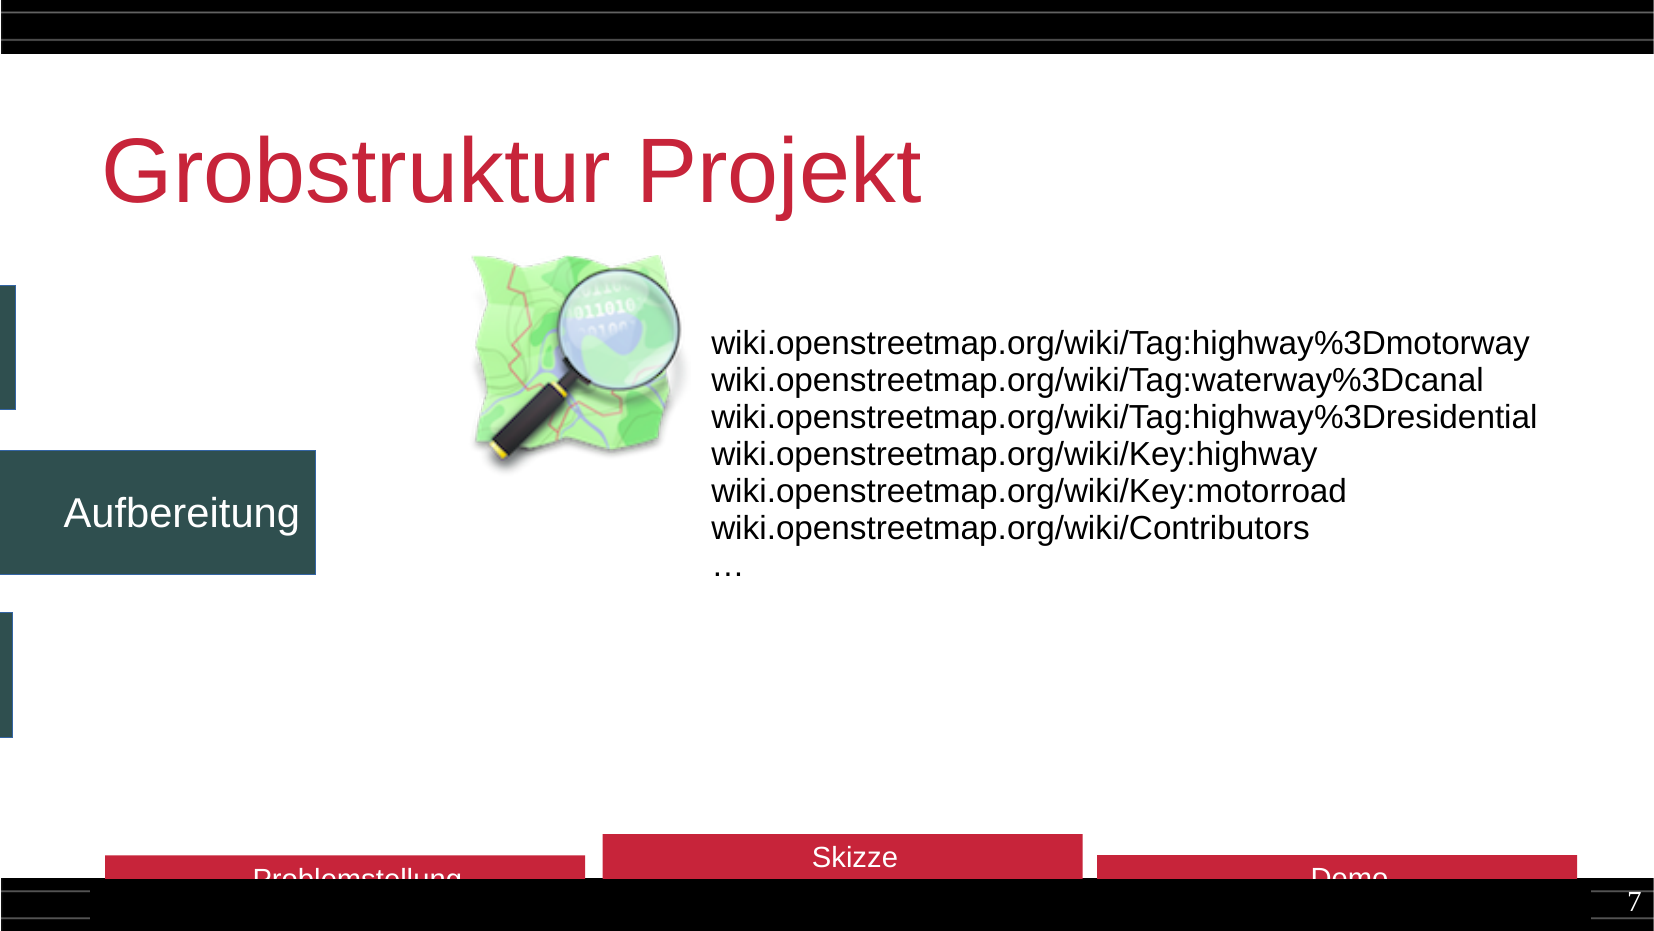

# Grobstruktur Projekt
wiki.openstreetmap.org/wiki/Tag:highway%3Dmotorway
wiki.openstreetmap.org/wiki/Tag:waterway%3Dcanal
wiki.openstreetmap.org/wiki/Tag:highway%3Dresidential
wiki.openstreetmap.org/wiki/Key:highway
wiki.openstreetmap.org/wiki/Key:motorroad
wiki.openstreetmap.org/wiki/Contributors
…
Daten
Aufbereitung
Query-Handling
 Skizze
 Demo
 Problemstellung